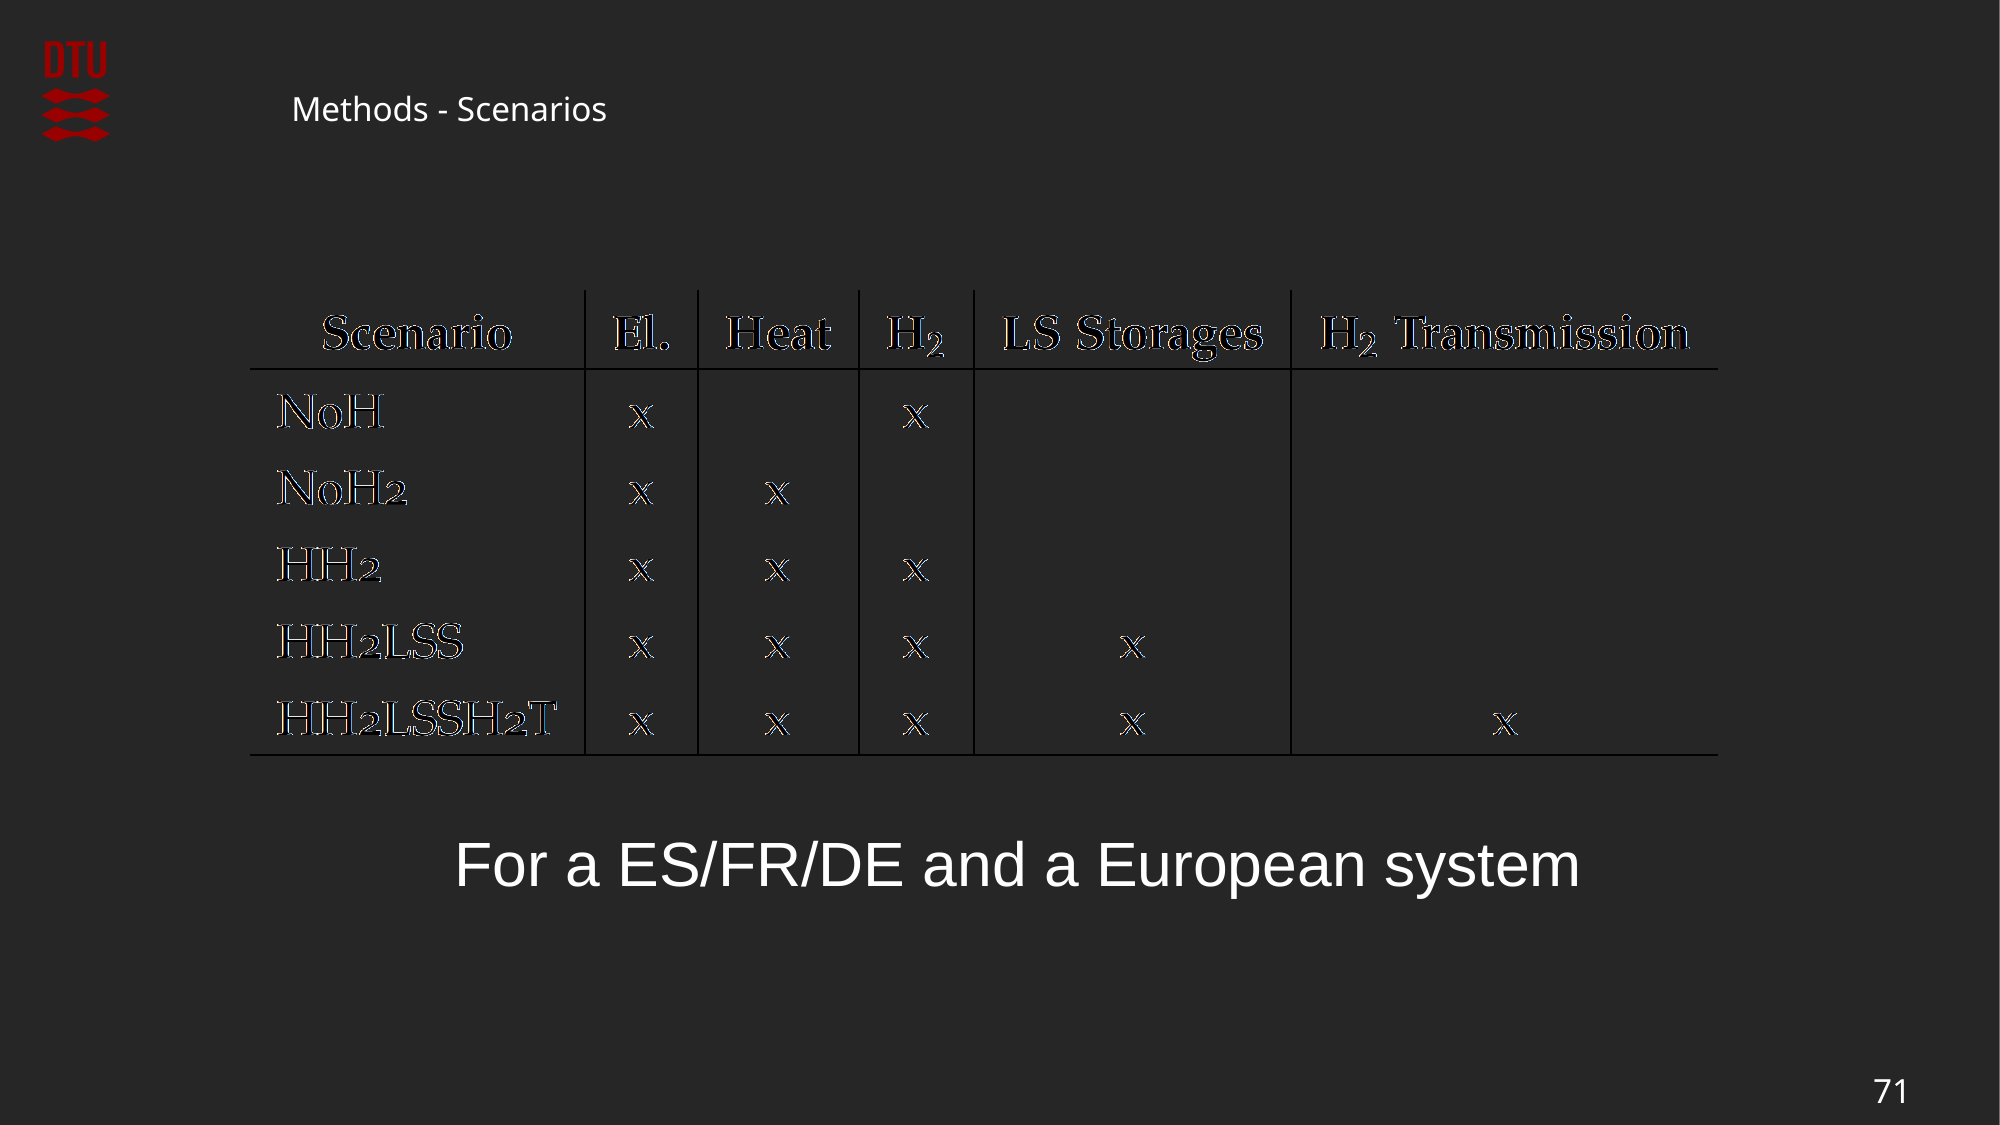

# Methods - Scenarios
For a ES/FR/DE and a European system